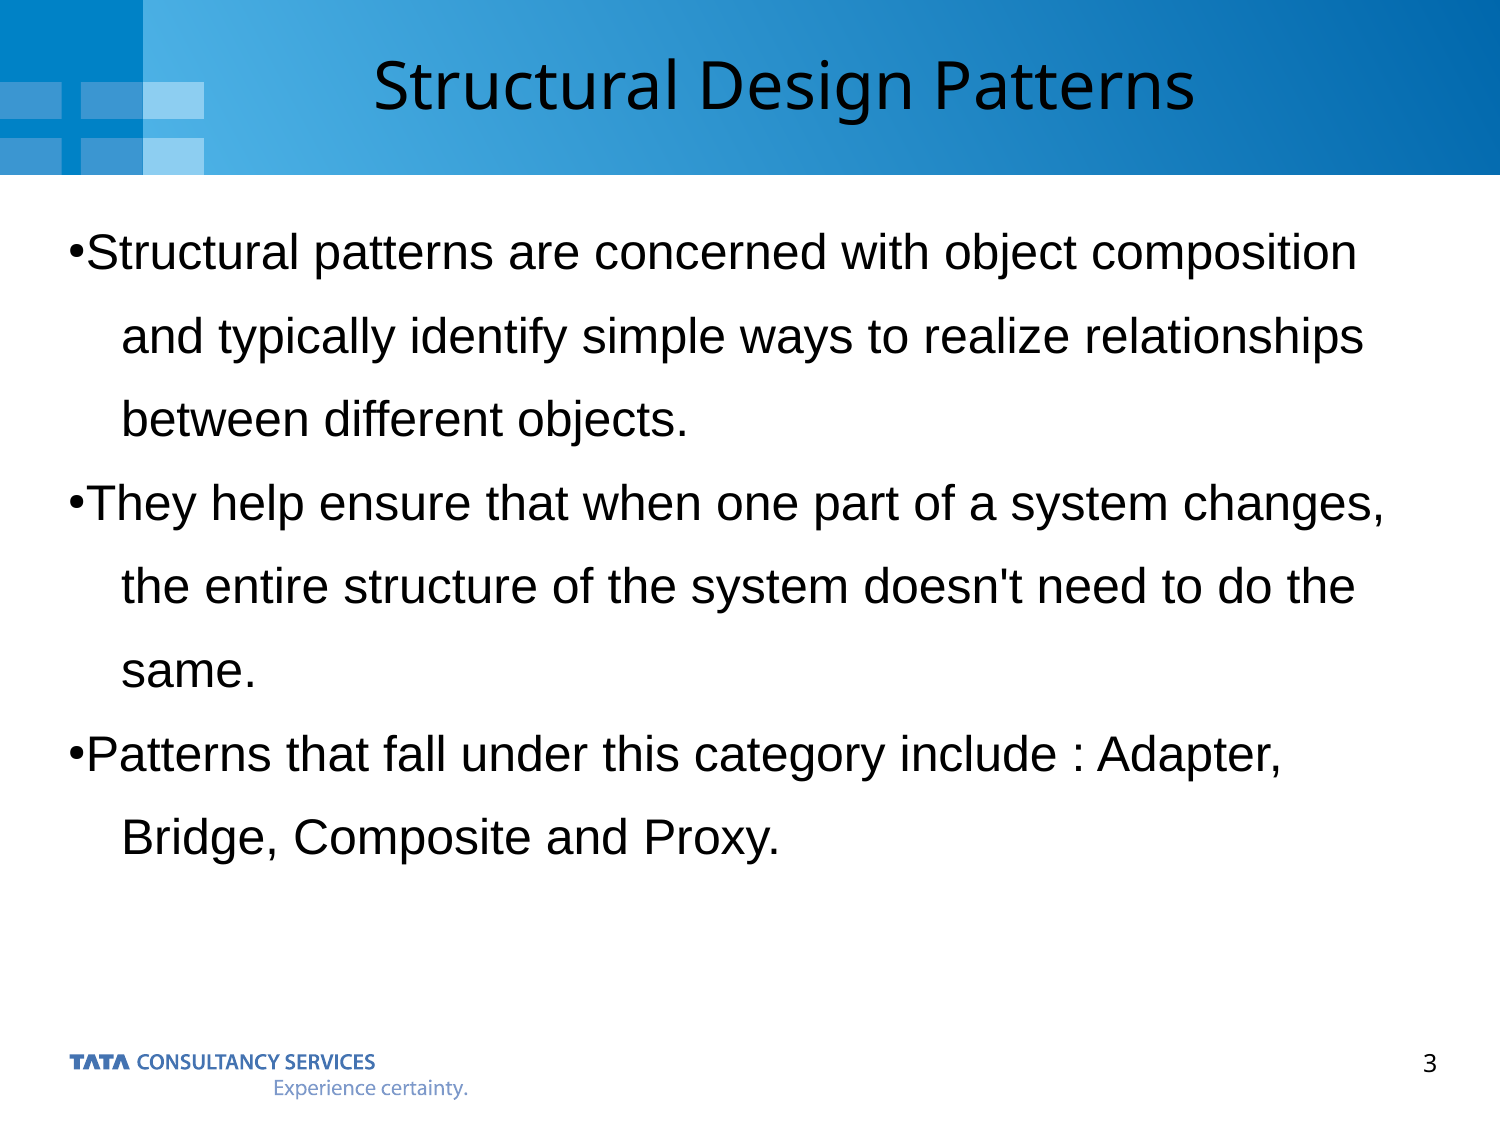

Structural Design Patterns
Structural patterns are concerned with object composition and typically identify simple ways to realize relationships between different objects.
They help ensure that when one part of a system changes, the entire structure of the system doesn't need to do the same.
Patterns that fall under this category include : Adapter, Bridge, Composite and Proxy.